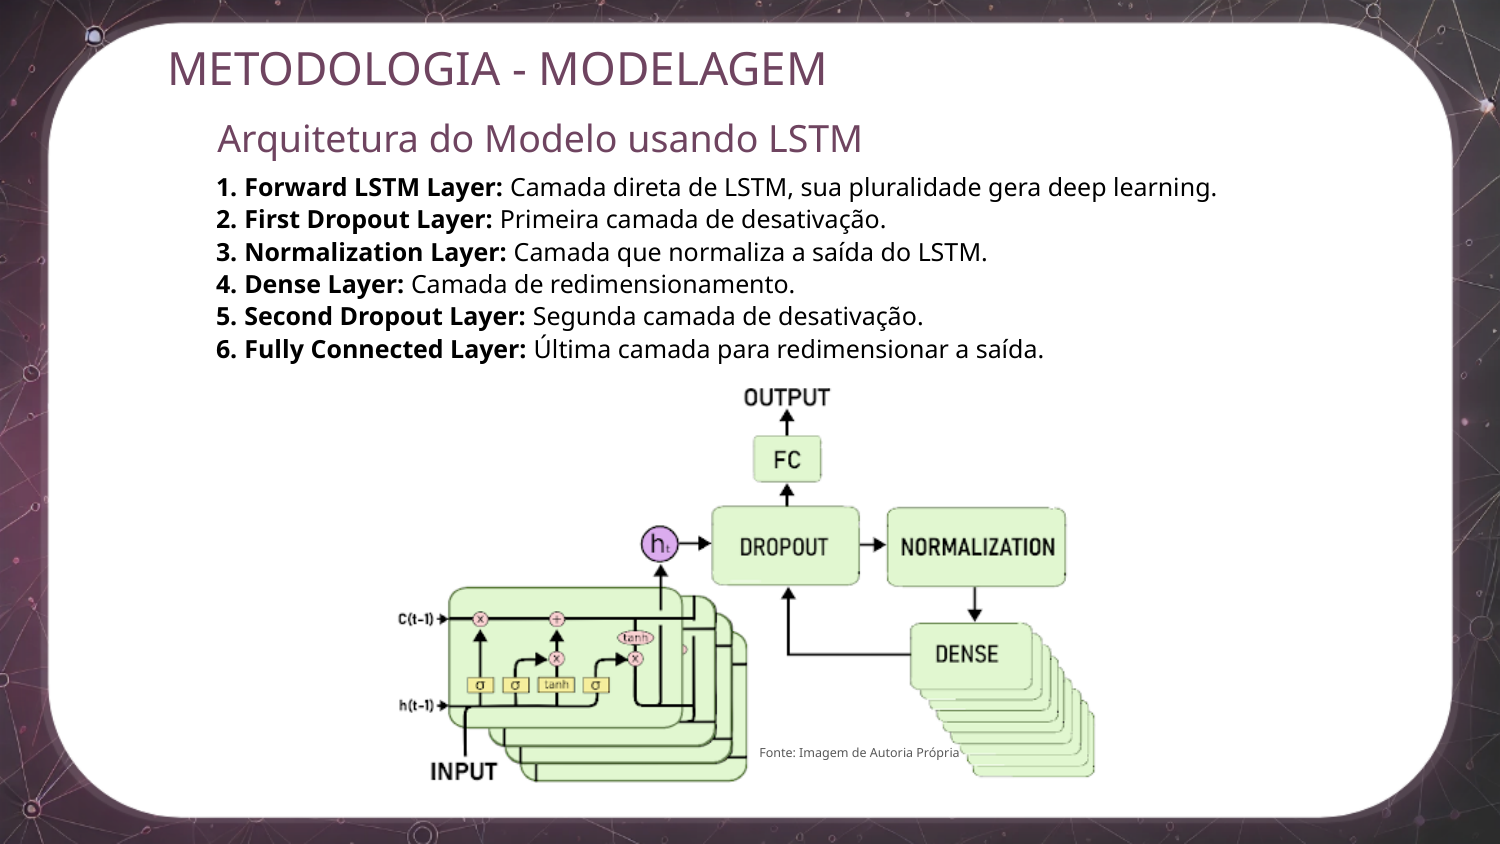

METODOLOGIA - MODELAGEM
Arquitetura do Modelo usando LSTM
Forward LSTM Layer: Camada direta de LSTM, sua pluralidade gera deep learning.
First Dropout Layer: Primeira camada de desativação.
Normalization Layer: Camada que normaliza a saída do LSTM.
Dense Layer: Camada de redimensionamento.
Second Dropout Layer: Segunda camada de desativação.
Fully Connected Layer: Última camada para redimensionar a saída.
Fonte: Imagem de Autoria Própria